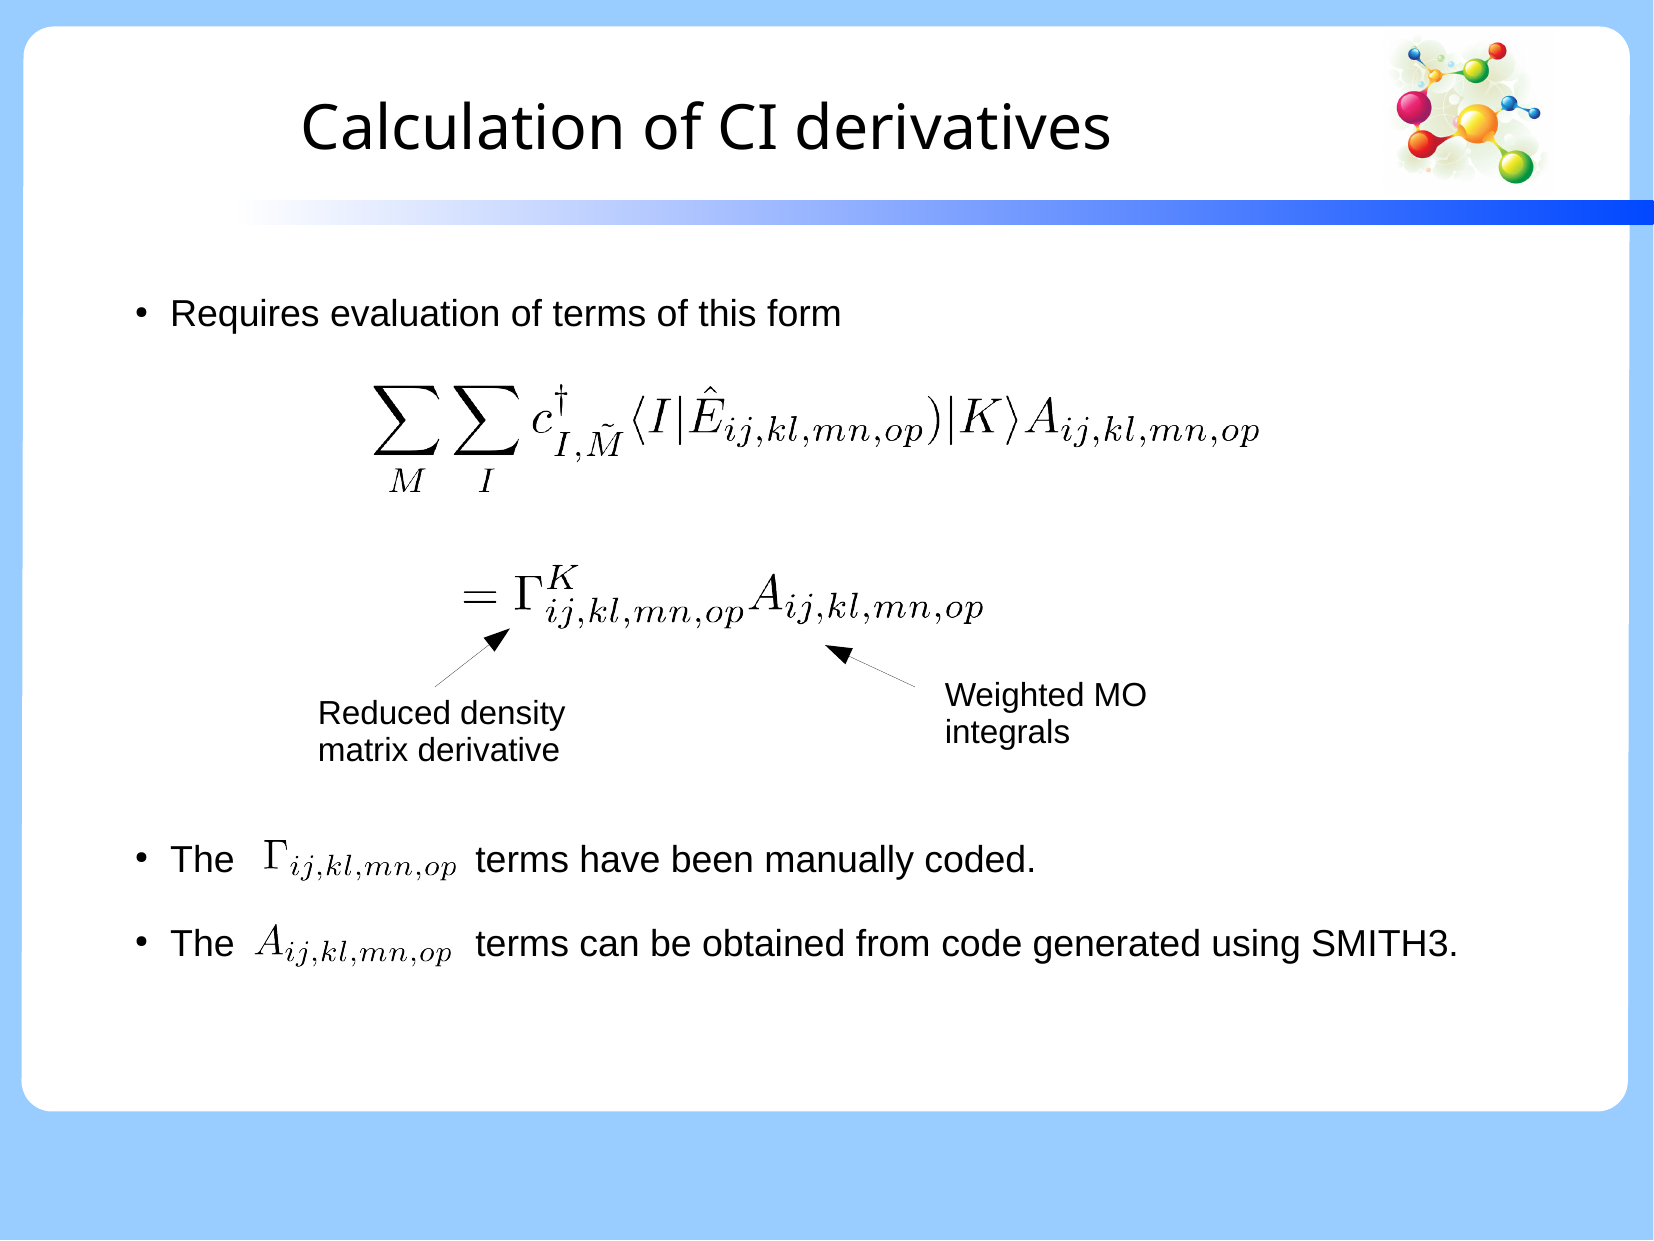

# Calculation of CI derivatives
Requires evaluation of terms of this form
The terms have been manually coded.
The terms can be obtained from code generated using SMITH3.
Weighted MO integrals
Reduced density matrix derivative